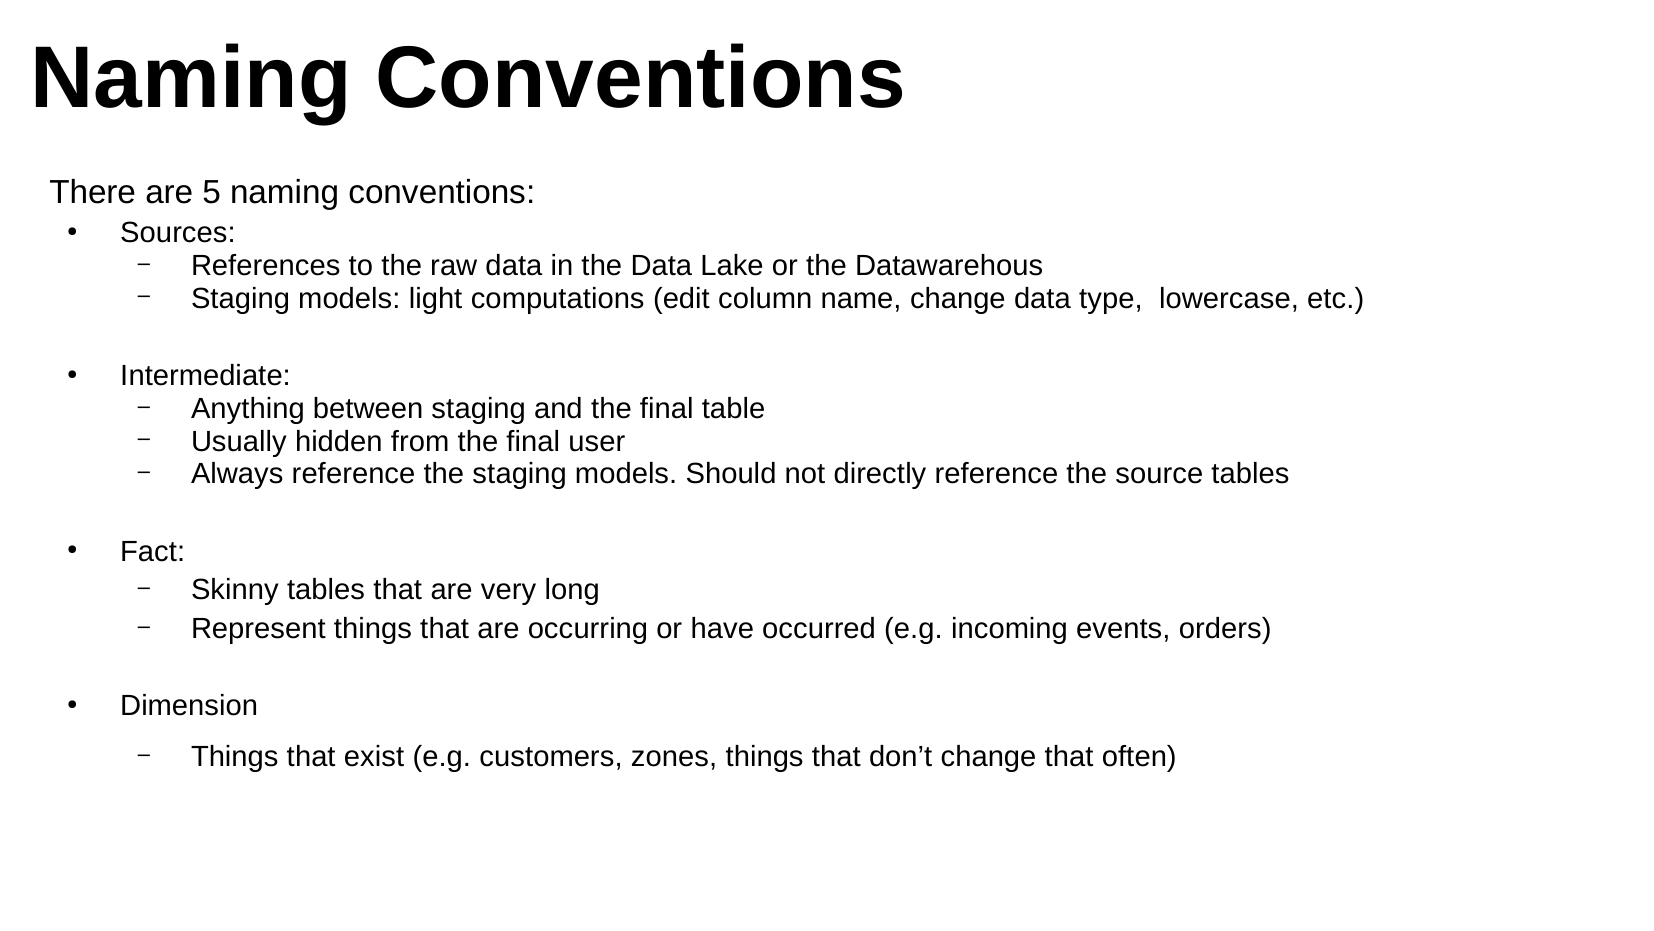

# Naming Conventions
There are 5 naming conventions:
Sources:
References to the raw data in the Data Lake or the Datawarehous
Staging models: light computations (edit column name, change data type, lowercase, etc.)
Intermediate:
Anything between staging and the final table
Usually hidden from the final user
Always reference the staging models. Should not directly reference the source tables
Fact:
Skinny tables that are very long
Represent things that are occurring or have occurred (e.g. incoming events, orders)
Dimension
Things that exist (e.g. customers, zones, things that don’t change that often)